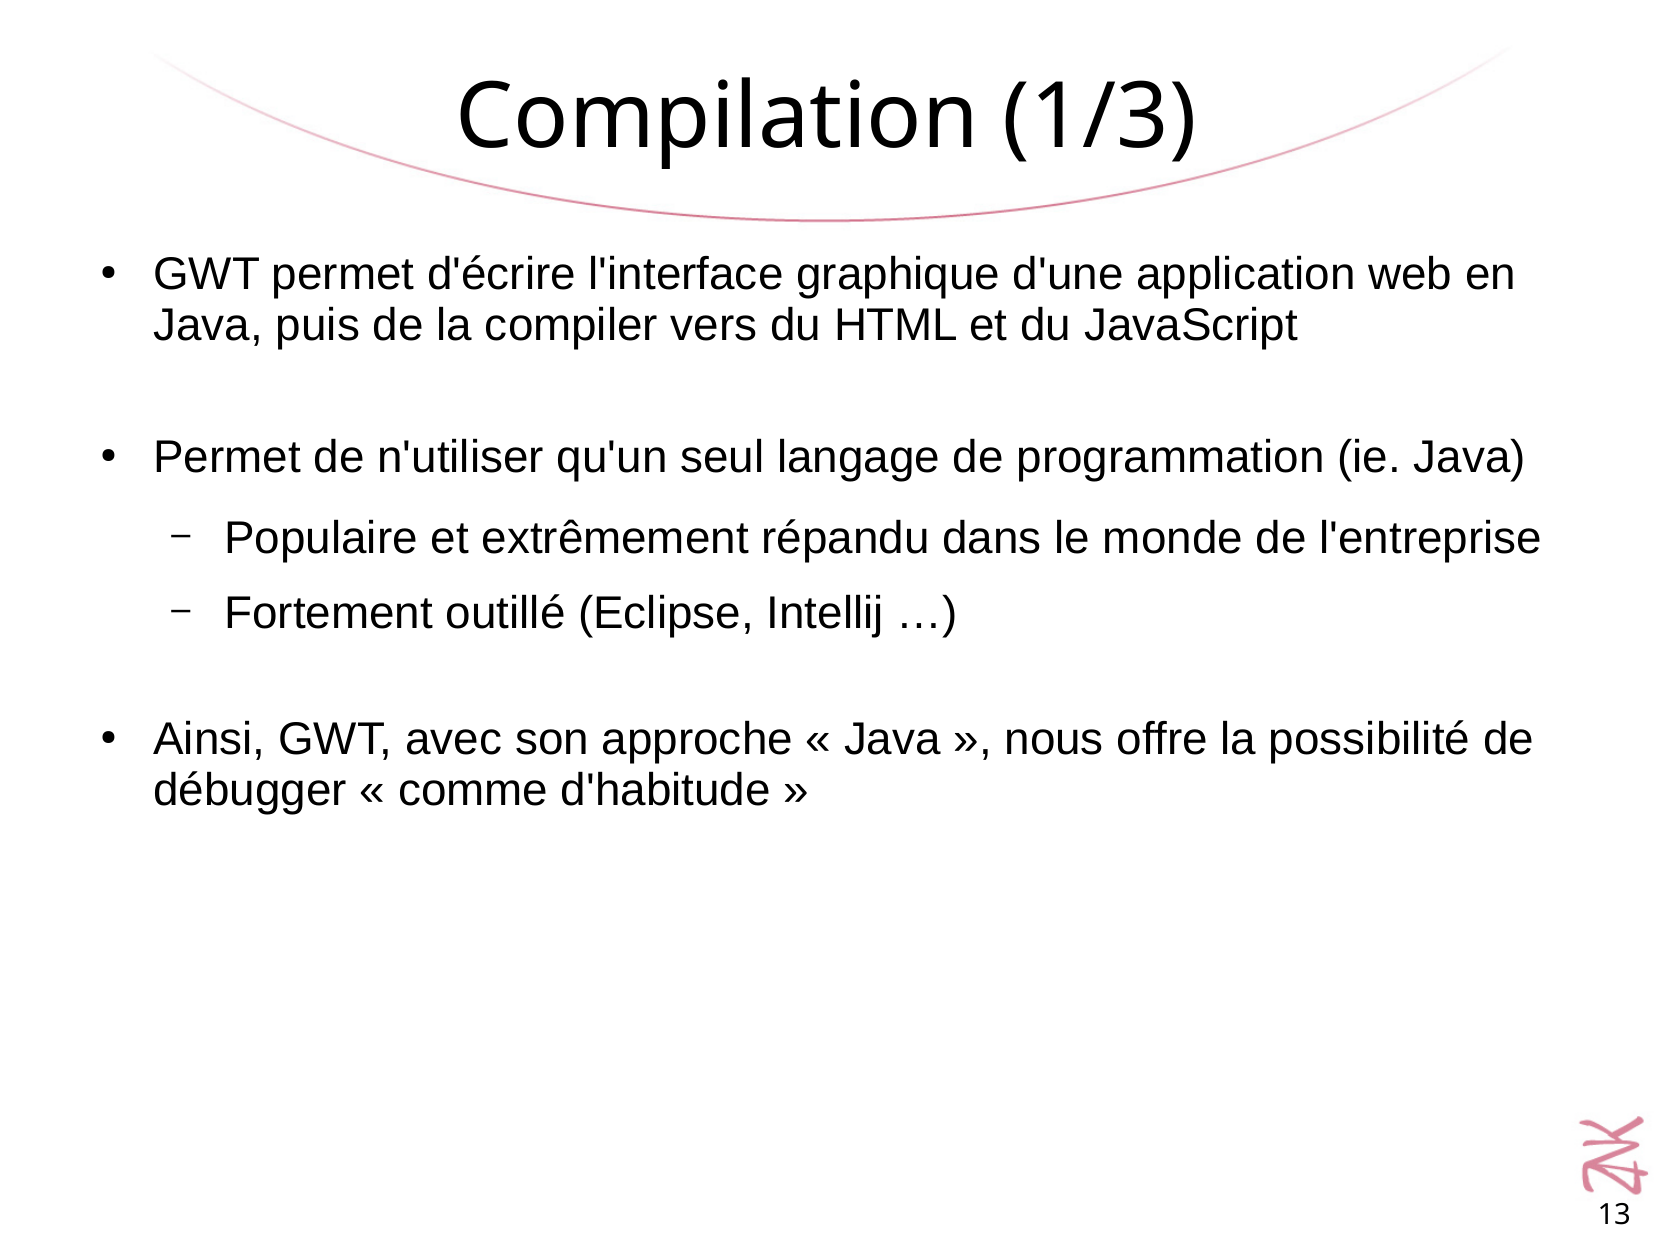

# Compilation (1/3)
GWT permet d'écrire l'interface graphique d'une application web en Java, puis de la compiler vers du HTML et du JavaScript
Permet de n'utiliser qu'un seul langage de programmation (ie. Java)
Populaire et extrêmement répandu dans le monde de l'entreprise
Fortement outillé (Eclipse, Intellij …)
Ainsi, GWT, avec son approche « Java », nous offre la possibilité de débugger « comme d'habitude »
13